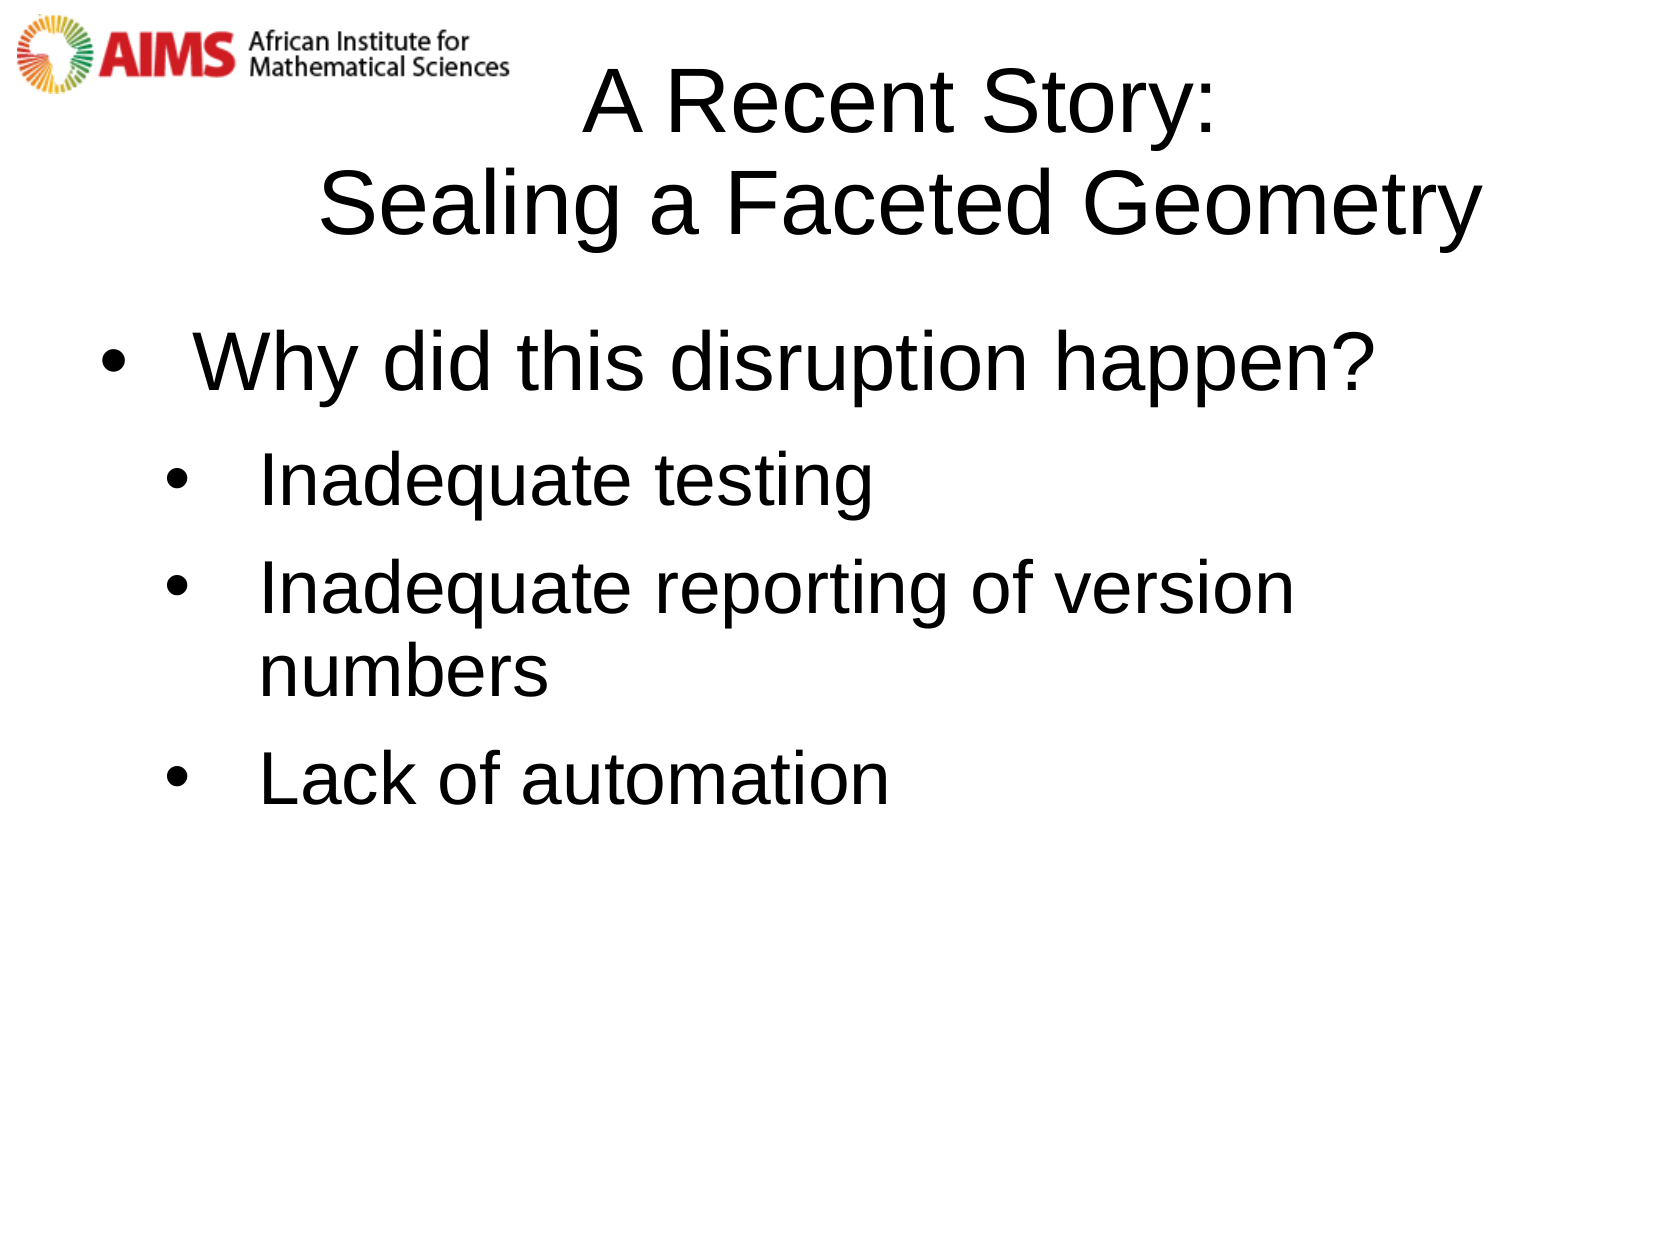

# A Recent Story: Sealing a Faceted Geometry
Why did this disruption happen?
Inadequate testing
Inadequate reporting of version numbers
Lack of automation